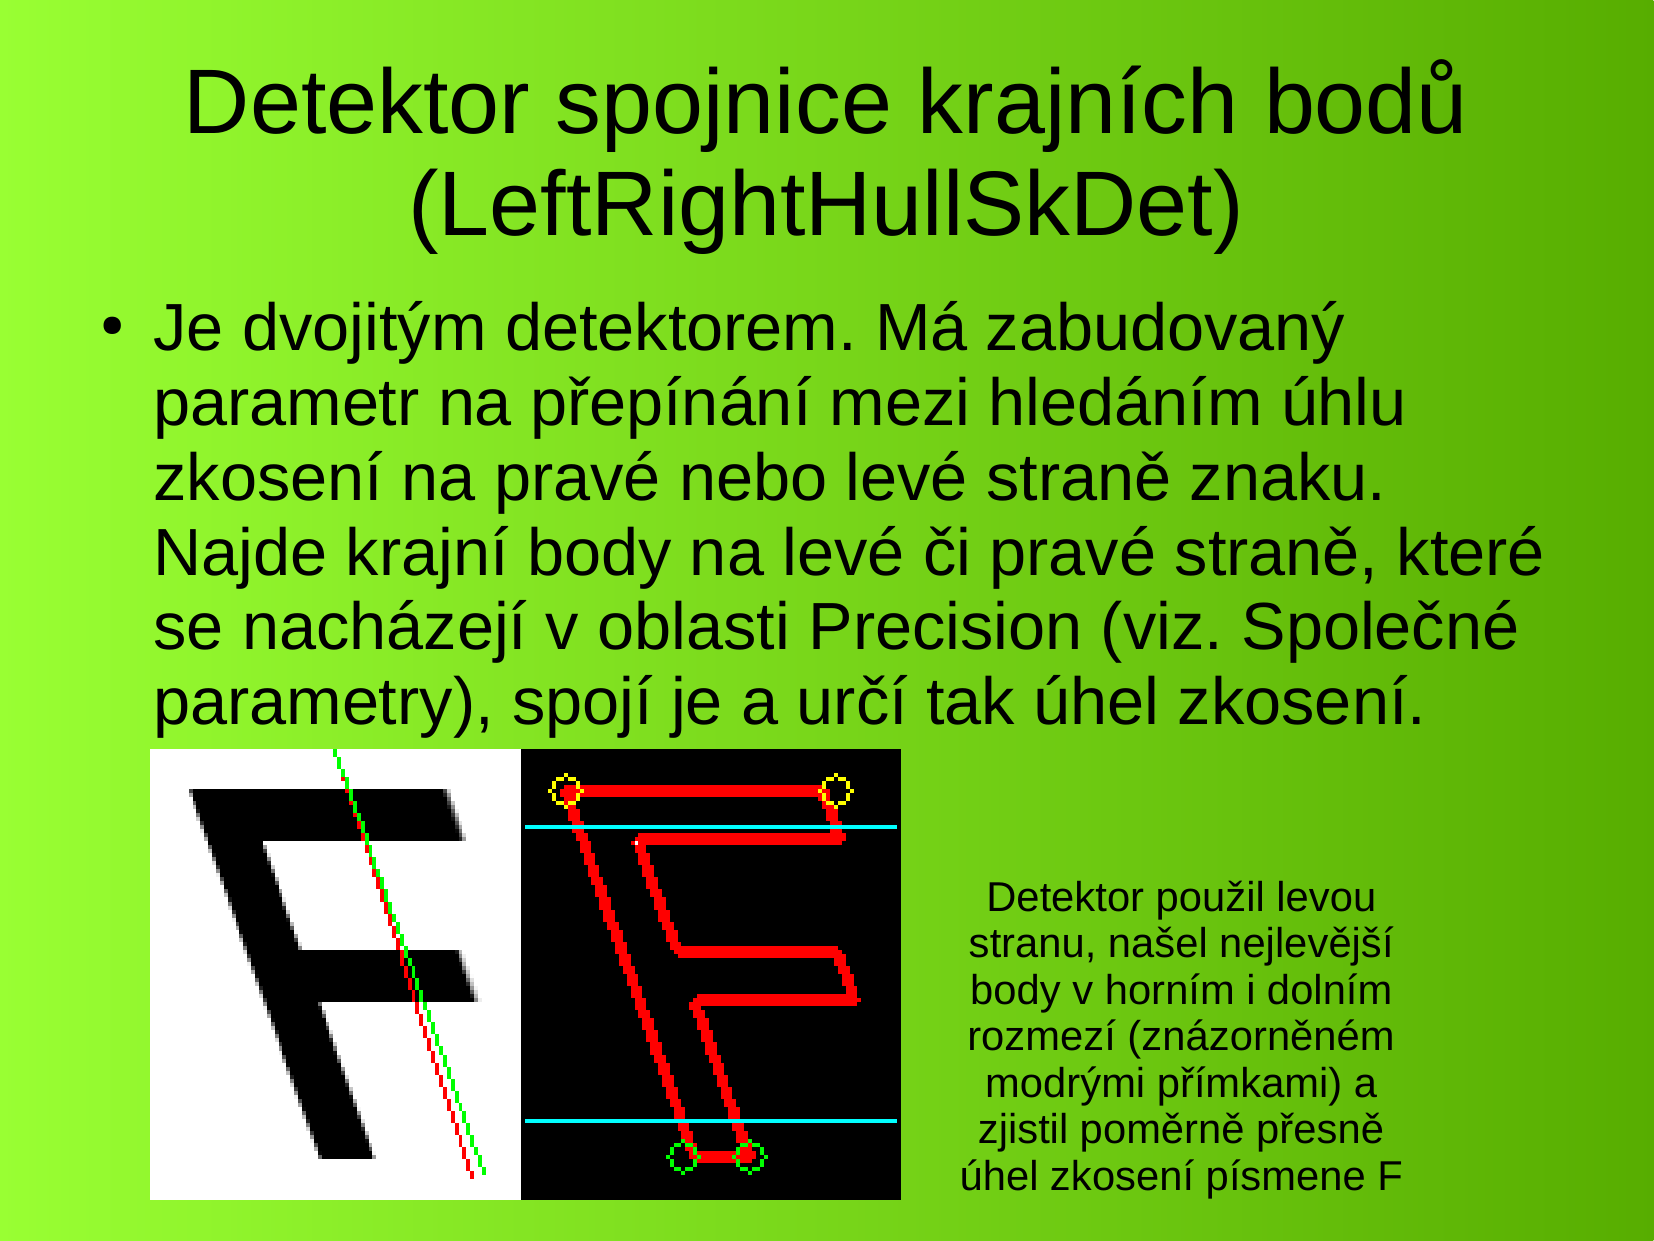

# Detektor spojnice krajních bodů (LeftRightHullSkDet)
Je dvojitým detektorem. Má zabudovaný parametr na přepínání mezi hledáním úhlu zkosení na pravé nebo levé straně znaku. Najde krajní body na levé či pravé straně, které se nacházejí v oblasti Precision (viz. Společné parametry), spojí je a určí tak úhel zkosení.
Detektor použil levou stranu, našel nejlevější body v horním i dolním rozmezí (znázorněném modrými přímkami) a zjistil poměrně přesně úhel zkosení písmene F